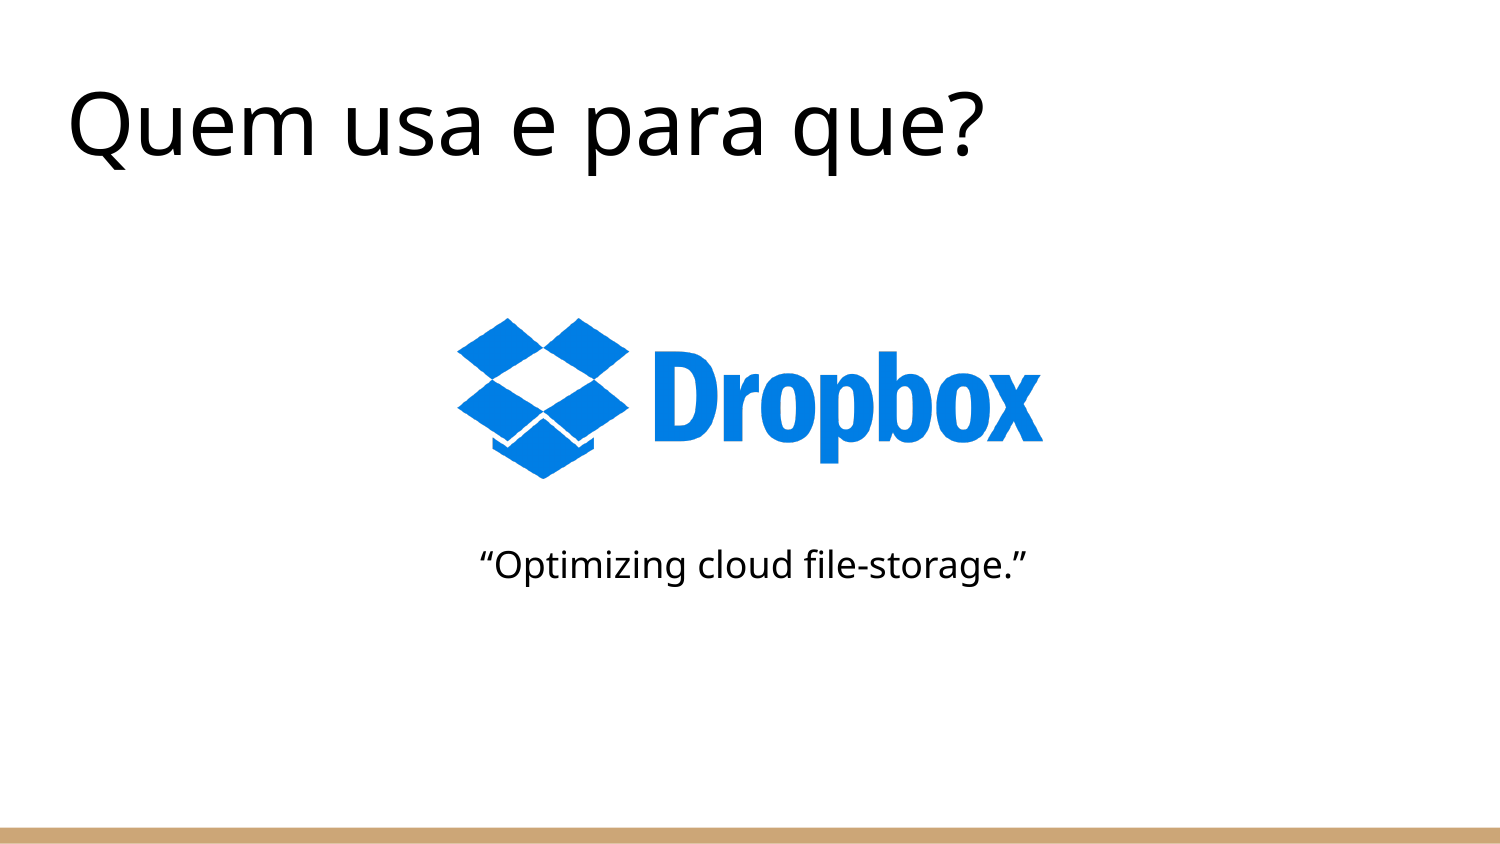

# Quem usa e para que?
“Optimizing cloud file-storage.”